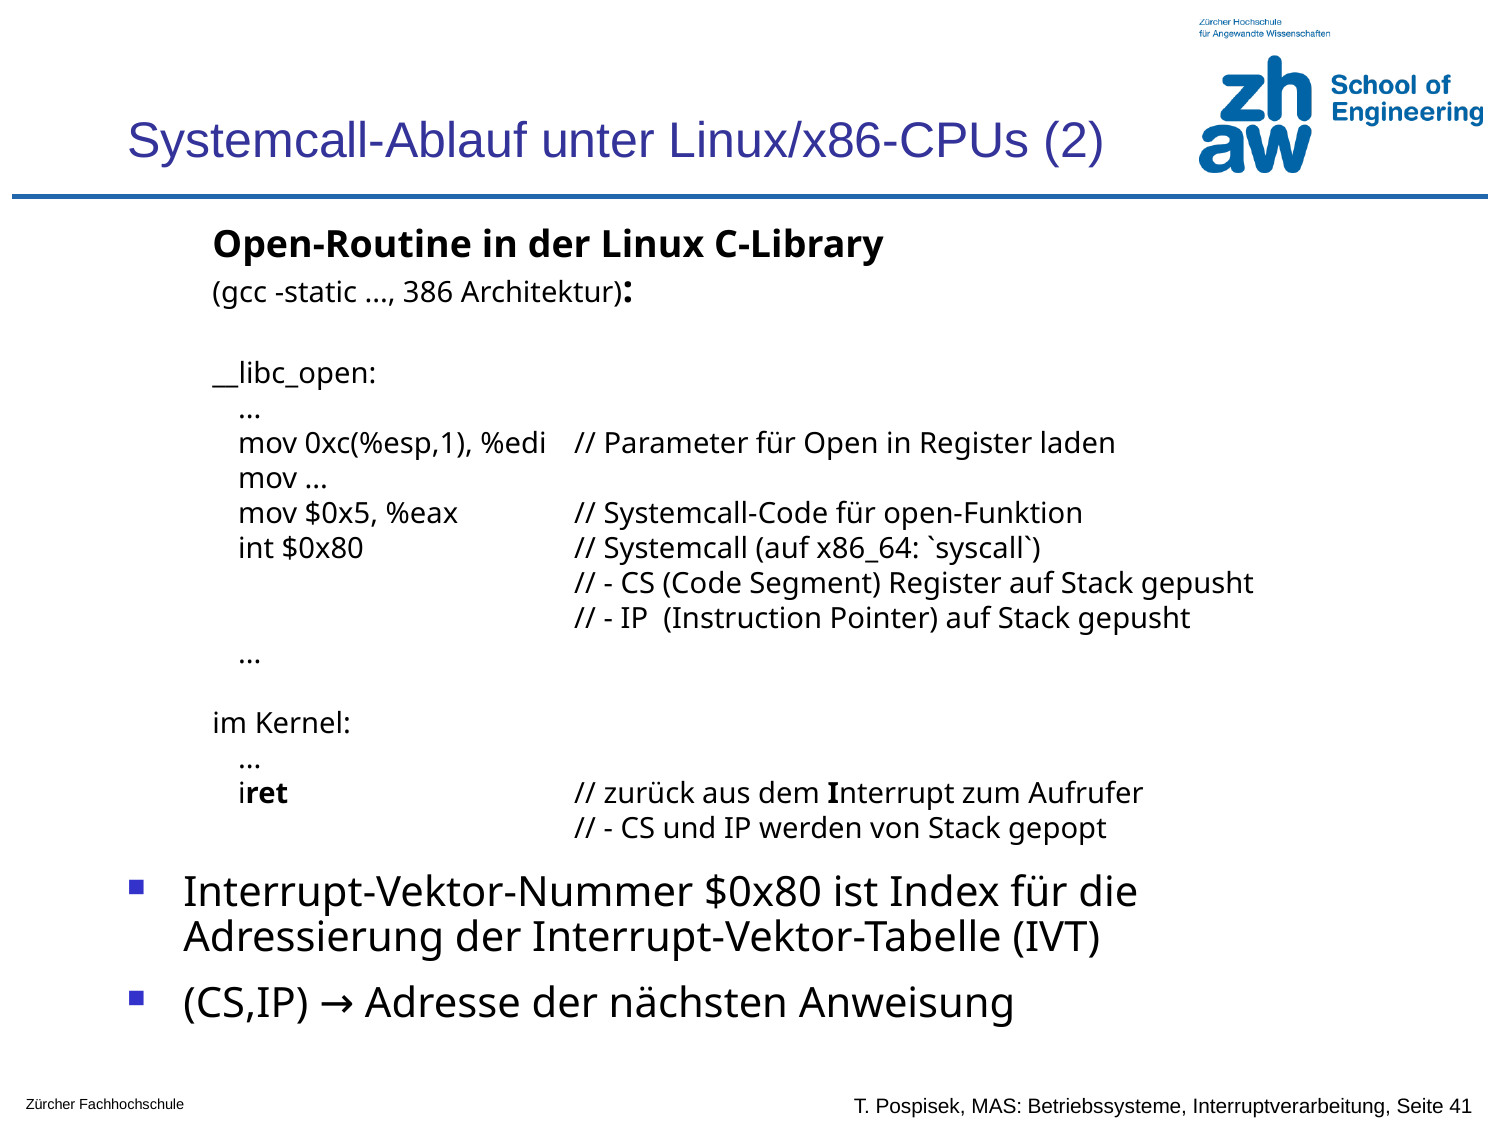

# Systemcall-Ablauf unter Linux/x86-CPUs (2)
Open-Routine in der Linux C-Library
(gcc -static ..., 386 Architektur):
__libc_open:
	...
	mov 0xc(%esp,1), %edi	// Parameter für Open in Register laden
	mov ...
	mov $0x5, %eax	// Systemcall-Code für open-Funktion
	int $0x80	// Systemcall (auf x86_64: `syscall`)
		// - CS (Code Segment) Register auf Stack gepusht
		// - IP (Instruction Pointer) auf Stack gepusht
	...
im Kernel:
	...
	iret	// zurück aus dem Interrupt zum Aufrufer
		// - CS und IP werden von Stack gepopt
Interrupt-Vektor-Nummer $0x80 ist Index für die Adressierung der Interrupt-Vektor-Tabelle (IVT)
(CS,IP) → Adresse der nächsten Anweisung